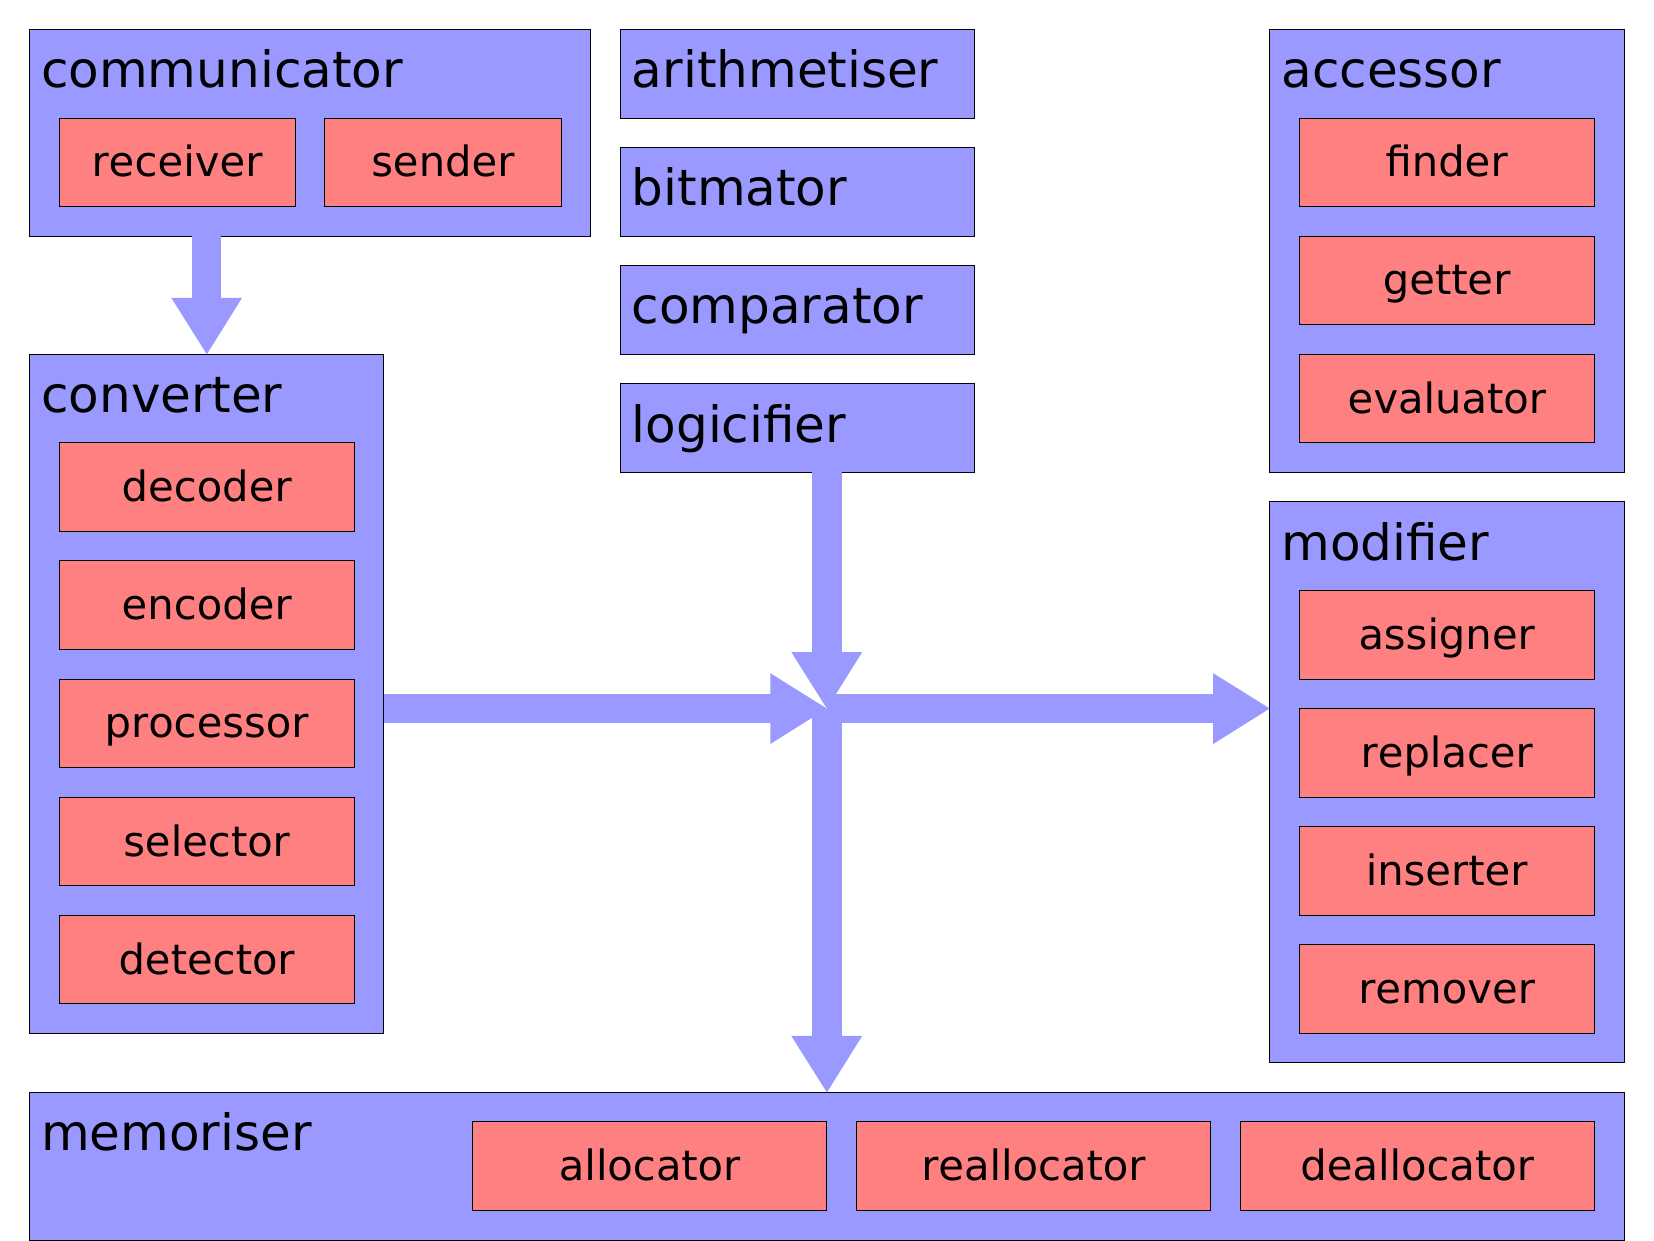

communicator
receiver
sender
arithmetiser
accessor
finder
getter
evaluator
bitmator
comparator
converter
decoder
encoder
processor
selector
detector
logicifier
modifier
assigner
replacer
inserter
remover
memoriser
allocator
reallocator
deallocator